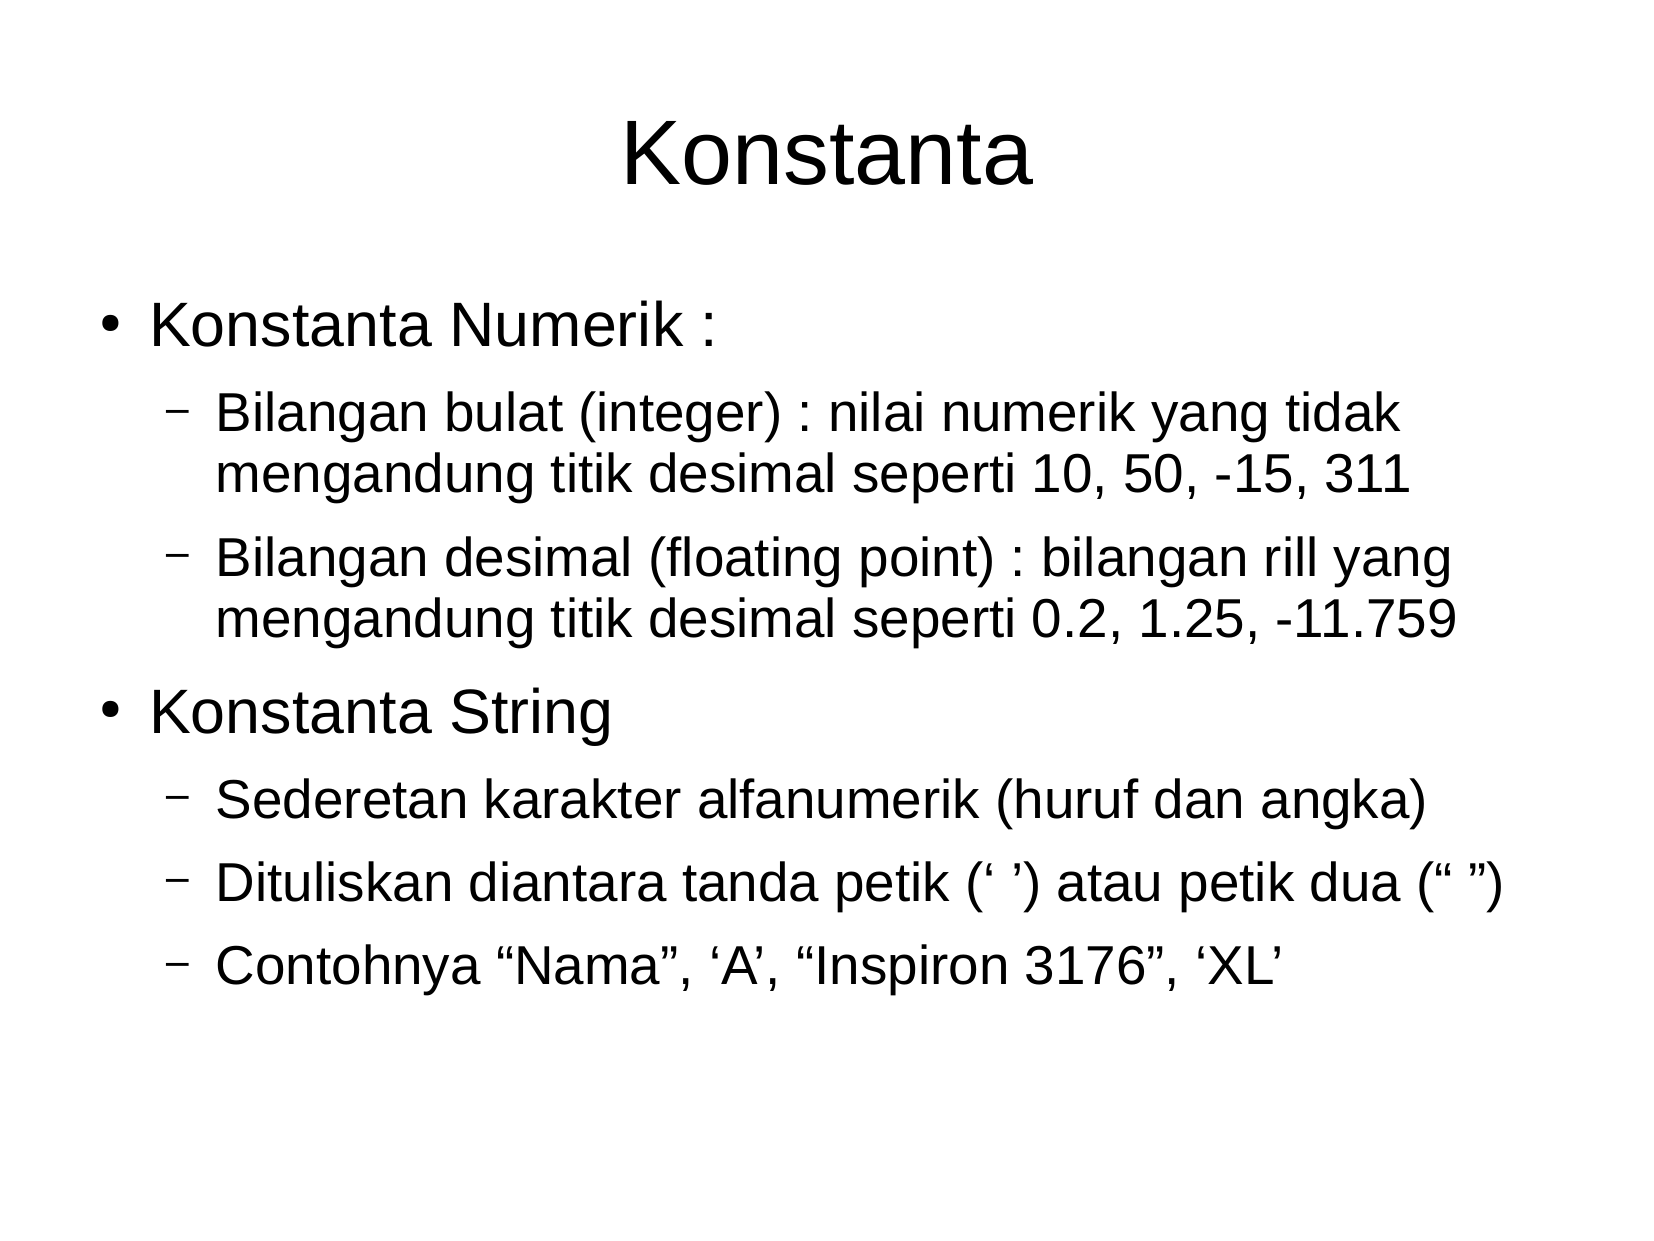

# Konstanta
Konstanta Numerik :
Bilangan bulat (integer) : nilai numerik yang tidak mengandung titik desimal seperti 10, 50, -15, 311
Bilangan desimal (floating point) : bilangan rill yang mengandung titik desimal seperti 0.2, 1.25, -11.759
Konstanta String
Sederetan karakter alfanumerik (huruf dan angka)
Dituliskan diantara tanda petik (‘ ’) atau petik dua (“ ”)
Contohnya “Nama”, ‘A’, “Inspiron 3176”, ‘XL’